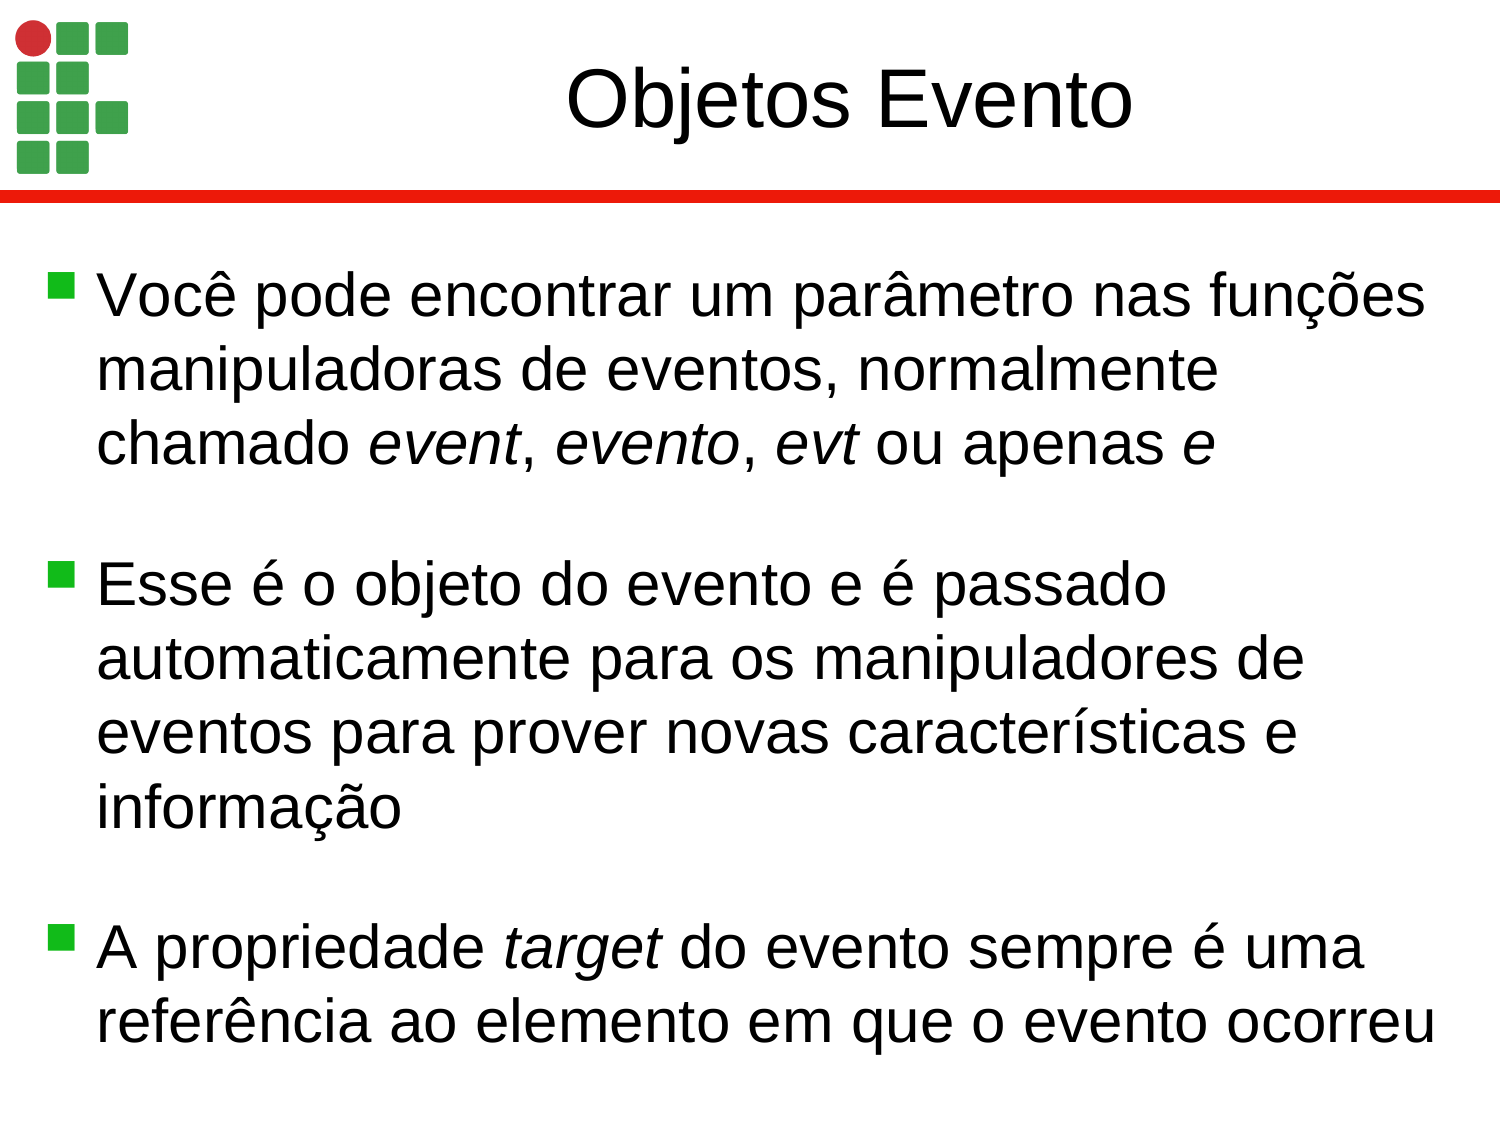

# Objetos Evento
Você pode encontrar um parâmetro nas funções manipuladoras de eventos, normalmente chamado event, evento, evt ou apenas e
Esse é o objeto do evento e é passado automaticamente para os manipuladores de eventos para prover novas características e informação
A propriedade target do evento sempre é uma referência ao elemento em que o evento ocorreu